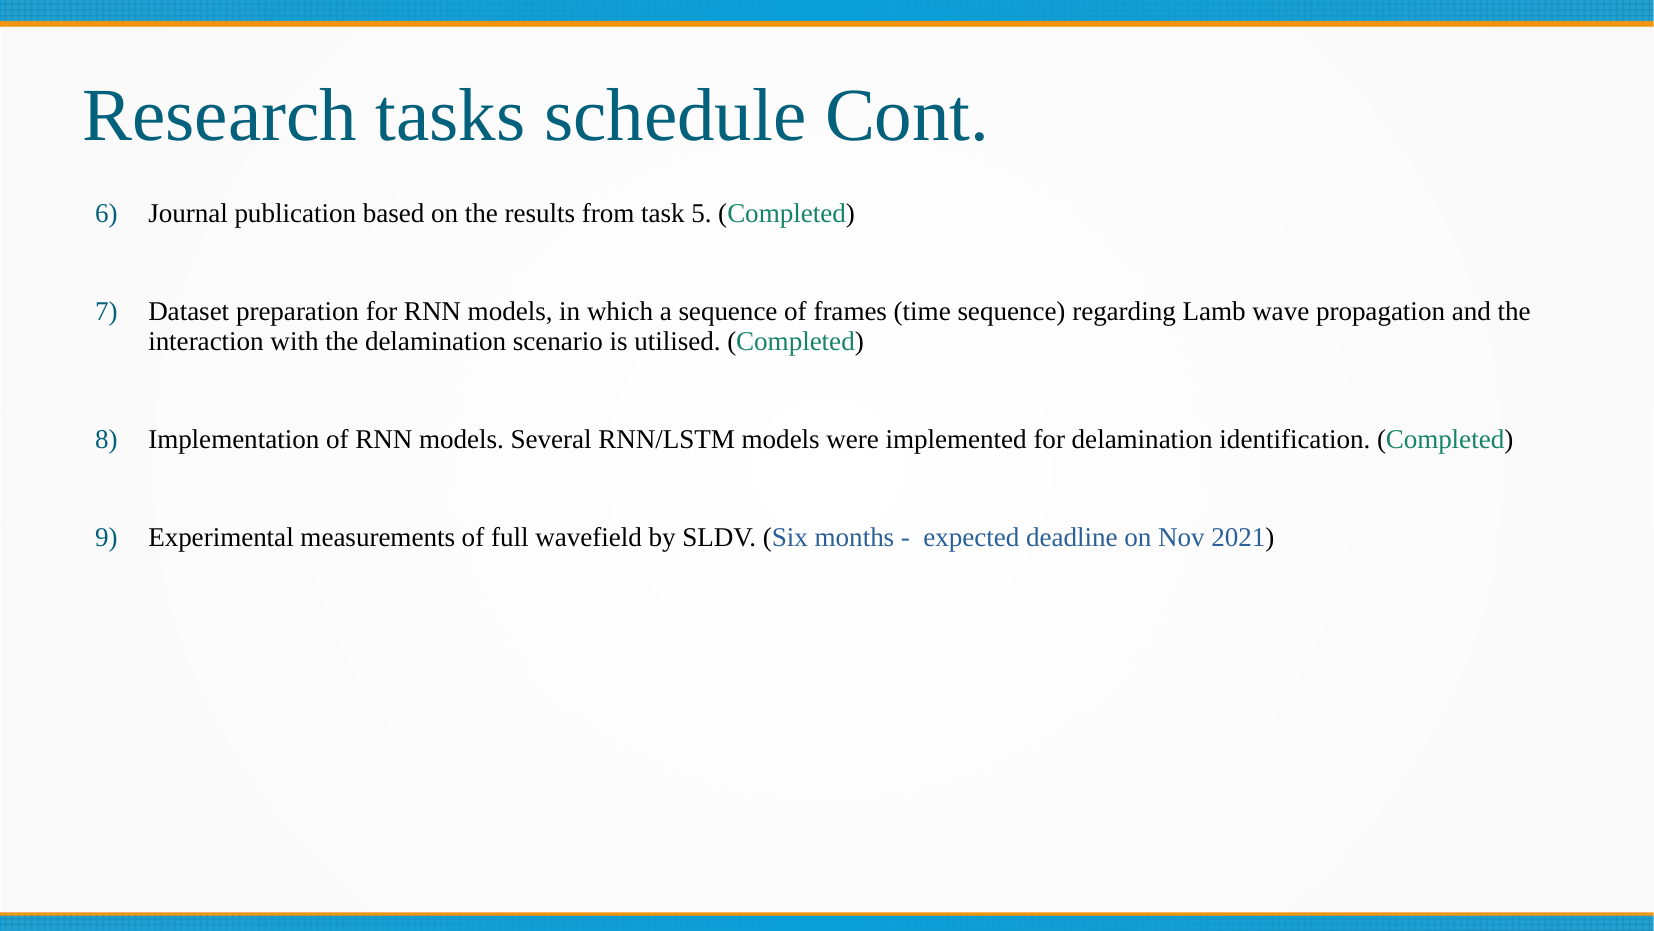

Research tasks schedule Cont.
# Journal publication based on the results from task 5. (Completed)
Dataset preparation for RNN models, in which a sequence of frames (time sequence) regarding Lamb wave propagation and the interaction with the delamination scenario is utilised. (Completed)
Implementation of RNN models. Several RNN/LSTM models were implemented for delamination identification. (Completed)
Experimental measurements of full wavefield by SLDV. (Six months - expected deadline on Nov 2021)